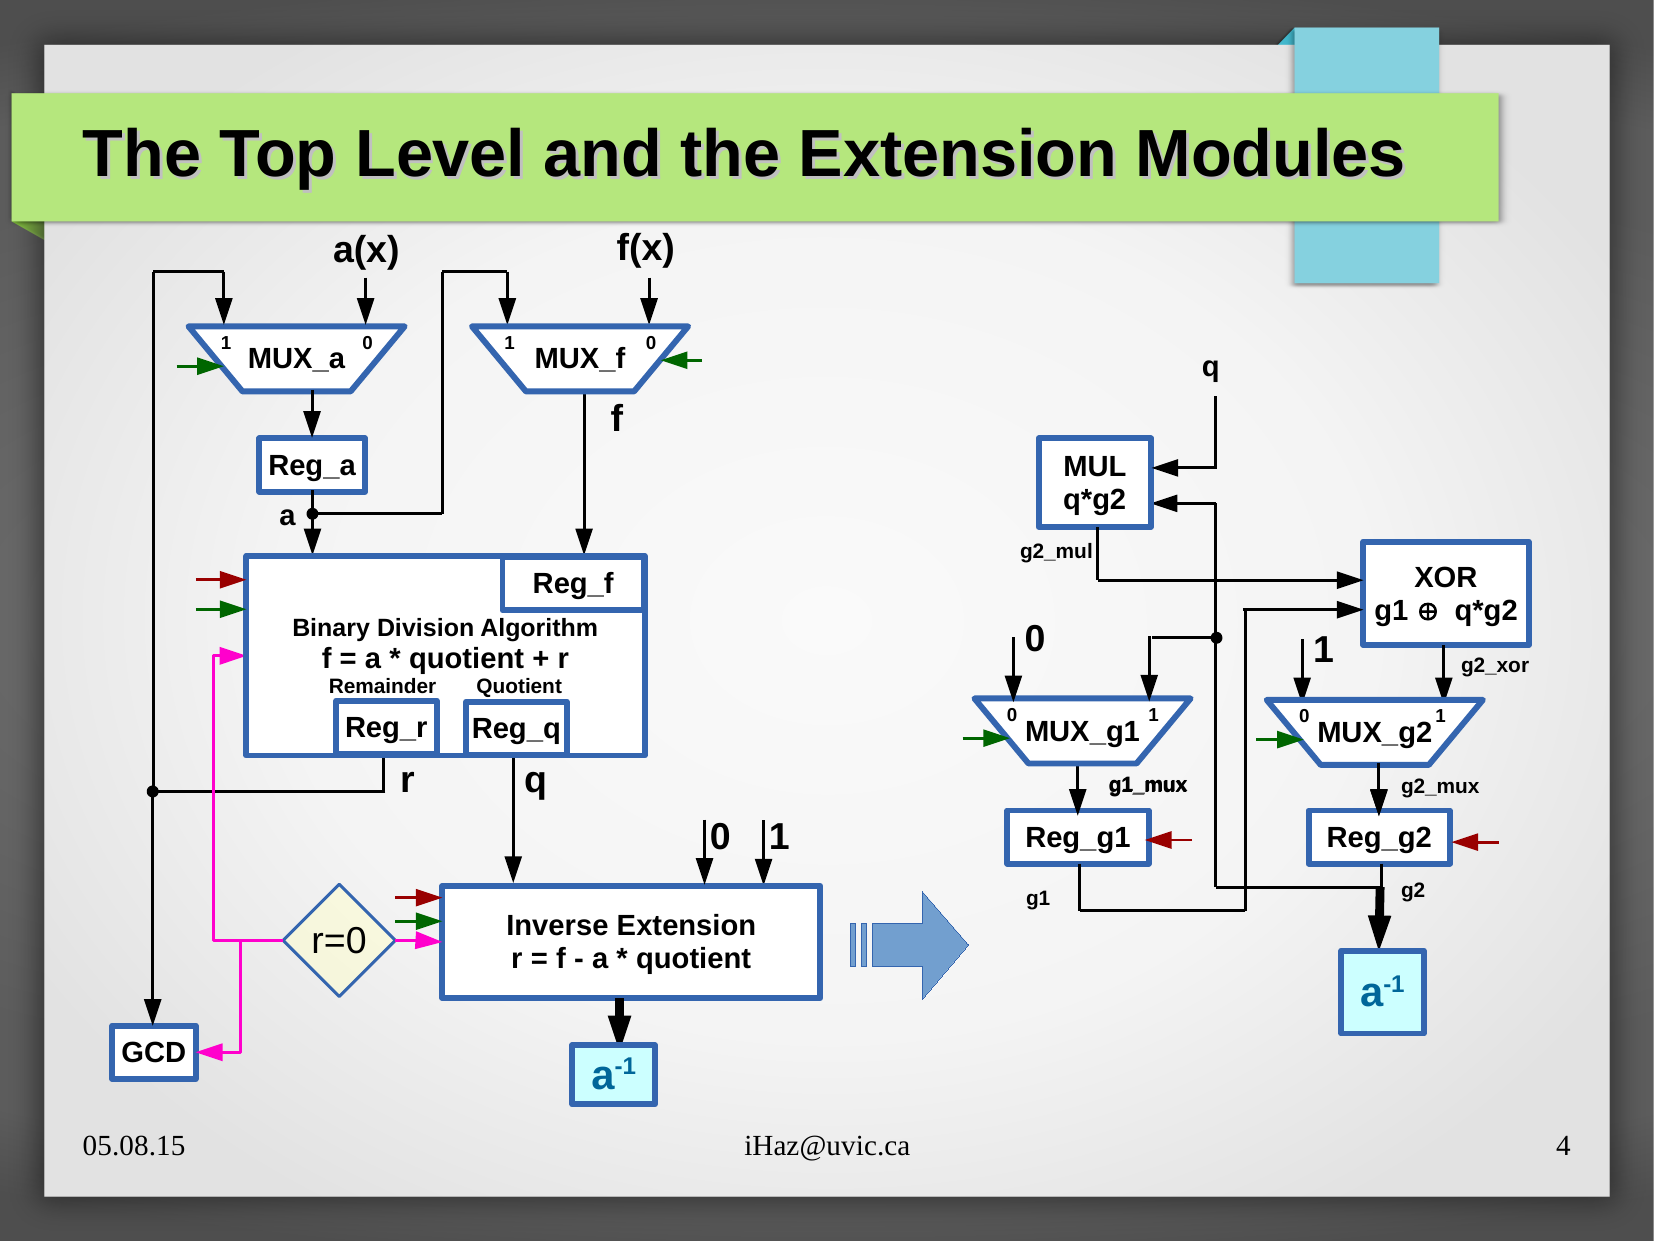

# The Top Level and the Extension Modules
f(x)
a(x)
1 0
MUX_a
1 0
MUX_f
f
Reg_a
a
Binary Division Algorithm
f = a * quotient + r
Remainder Quotient
Reg_f
Reg_r
Reg_q
r
q
1
0
r=0
Inverse Extension
r = f - a * quotient
GCD
a-1
q
MUL
q*g2
g2_mul
XOR
g1 ⊕ q*g2
0
1
g2_xor
0 1
MUX_g1
0 1
MUX_g2
g1_mux
g1_mux
g2_mux
Reg_g1
Reg_g2
g2
g1
a-1
05.08.15
iHaz@uvic.ca
4